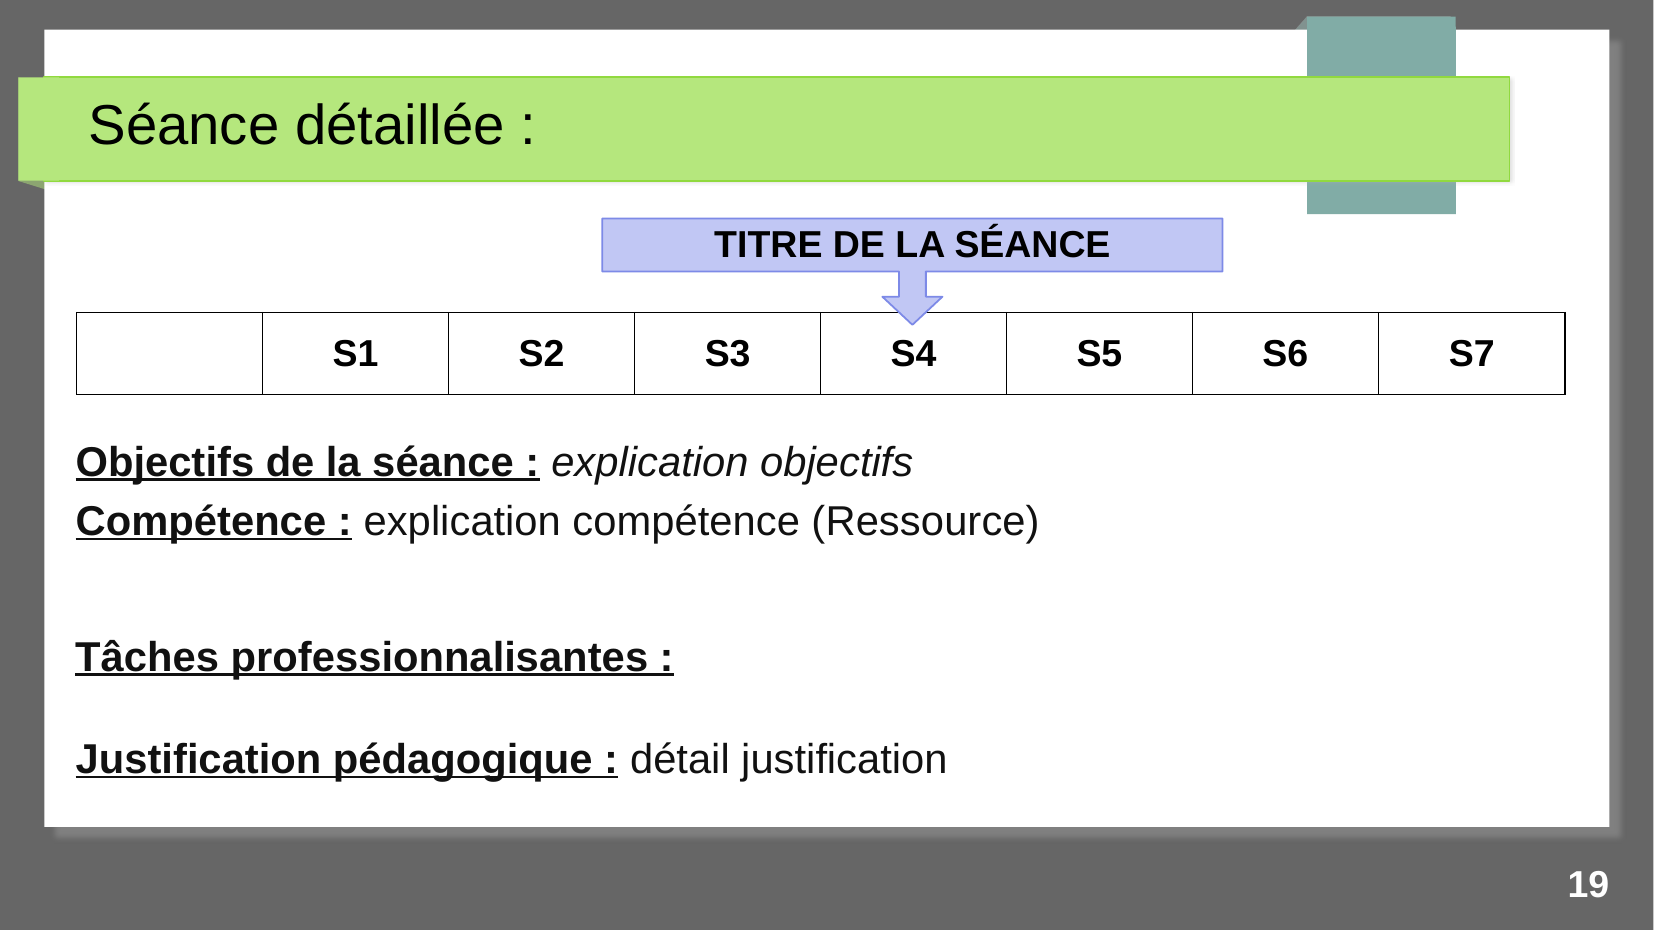

# Séance détaillée :
TITRE DE LA SÉANCE
| | S1 | S2 | S3 | S4 | S5 | S6 | S7 |
| --- | --- | --- | --- | --- | --- | --- | --- |
Objectifs de la séance : explication objectifs
Compétence : explication compétence (Ressource)
Tâches professionnalisantes :
Justification pédagogique : détail justification